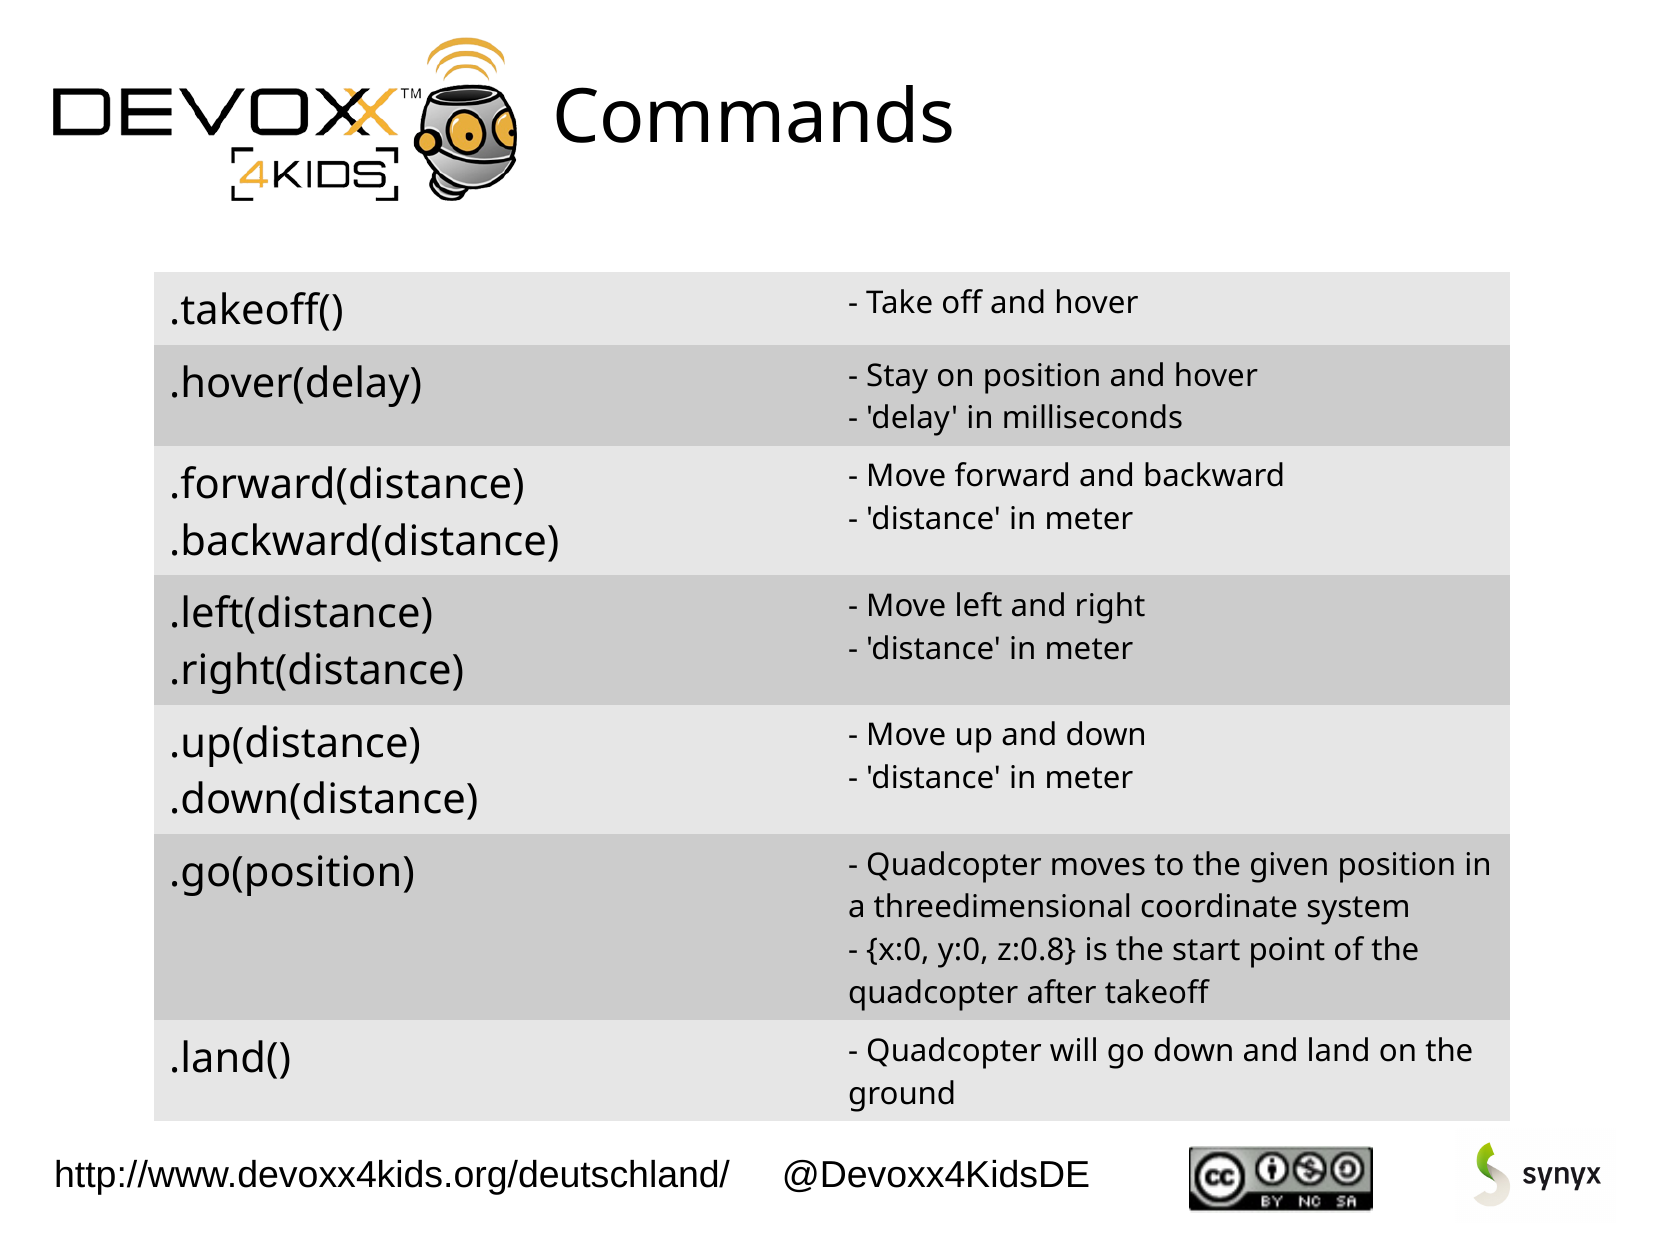

# Commands
| .takeoff() | - Take off and hover |
| --- | --- |
| .hover(delay) | - Stay on position and hover - 'delay' in milliseconds |
| .forward(distance) .backward(distance) | - Move forward and backward - 'distance' in meter |
| .left(distance) .right(distance) | - Move left and right - 'distance' in meter |
| .up(distance) .down(distance) | - Move up and down - 'distance' in meter |
| .go(position) | - Quadcopter moves to the given position in a threedimensional coordinate system - {x:0, y:0, z:0.8} is the start point of the quadcopter after takeoff |
| .land() | - Quadcopter will go down and land on the ground |